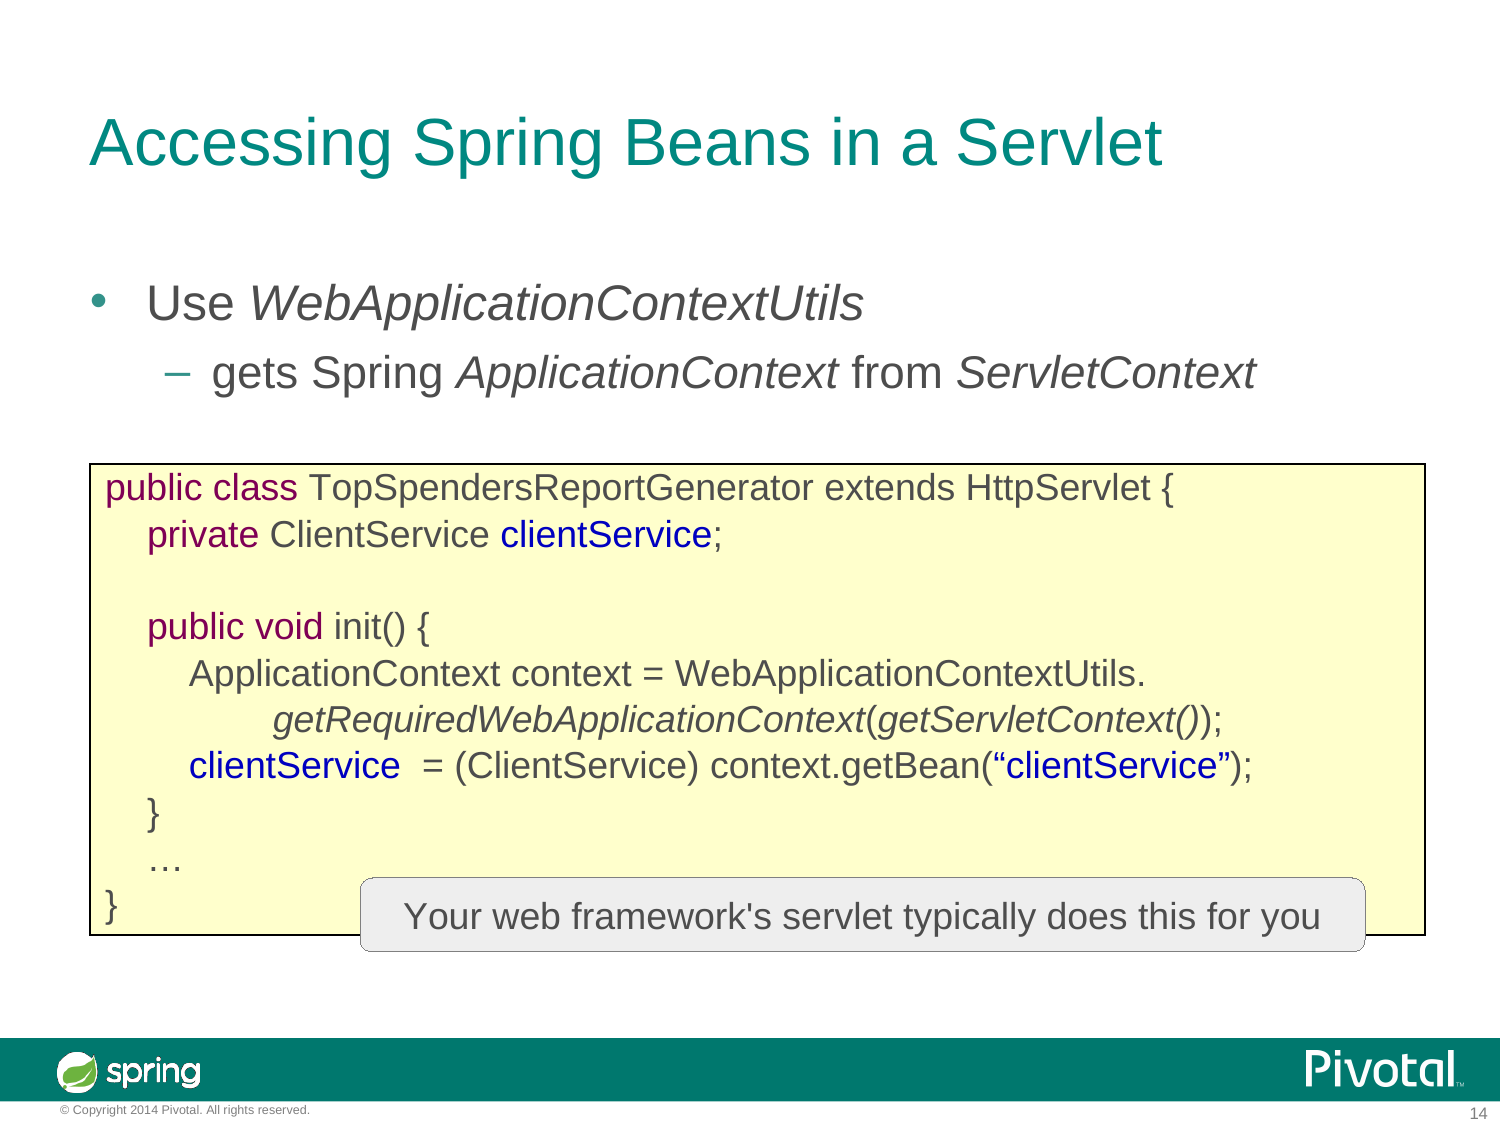

# Accessing Spring Beans in a Servlet
Use WebApplicationContextUtils
gets Spring ApplicationContext from ServletContext
public class TopSpendersReportGenerator extends HttpServlet {
 private ClientService clientService;
 public void init() {
 ApplicationContext context = WebApplicationContextUtils.
 getRequiredWebApplicationContext(getServletContext());
 clientService = (ClientService) context.getBean(“clientService”);
 }
 …
}
Your web framework's servlet typically does this for you